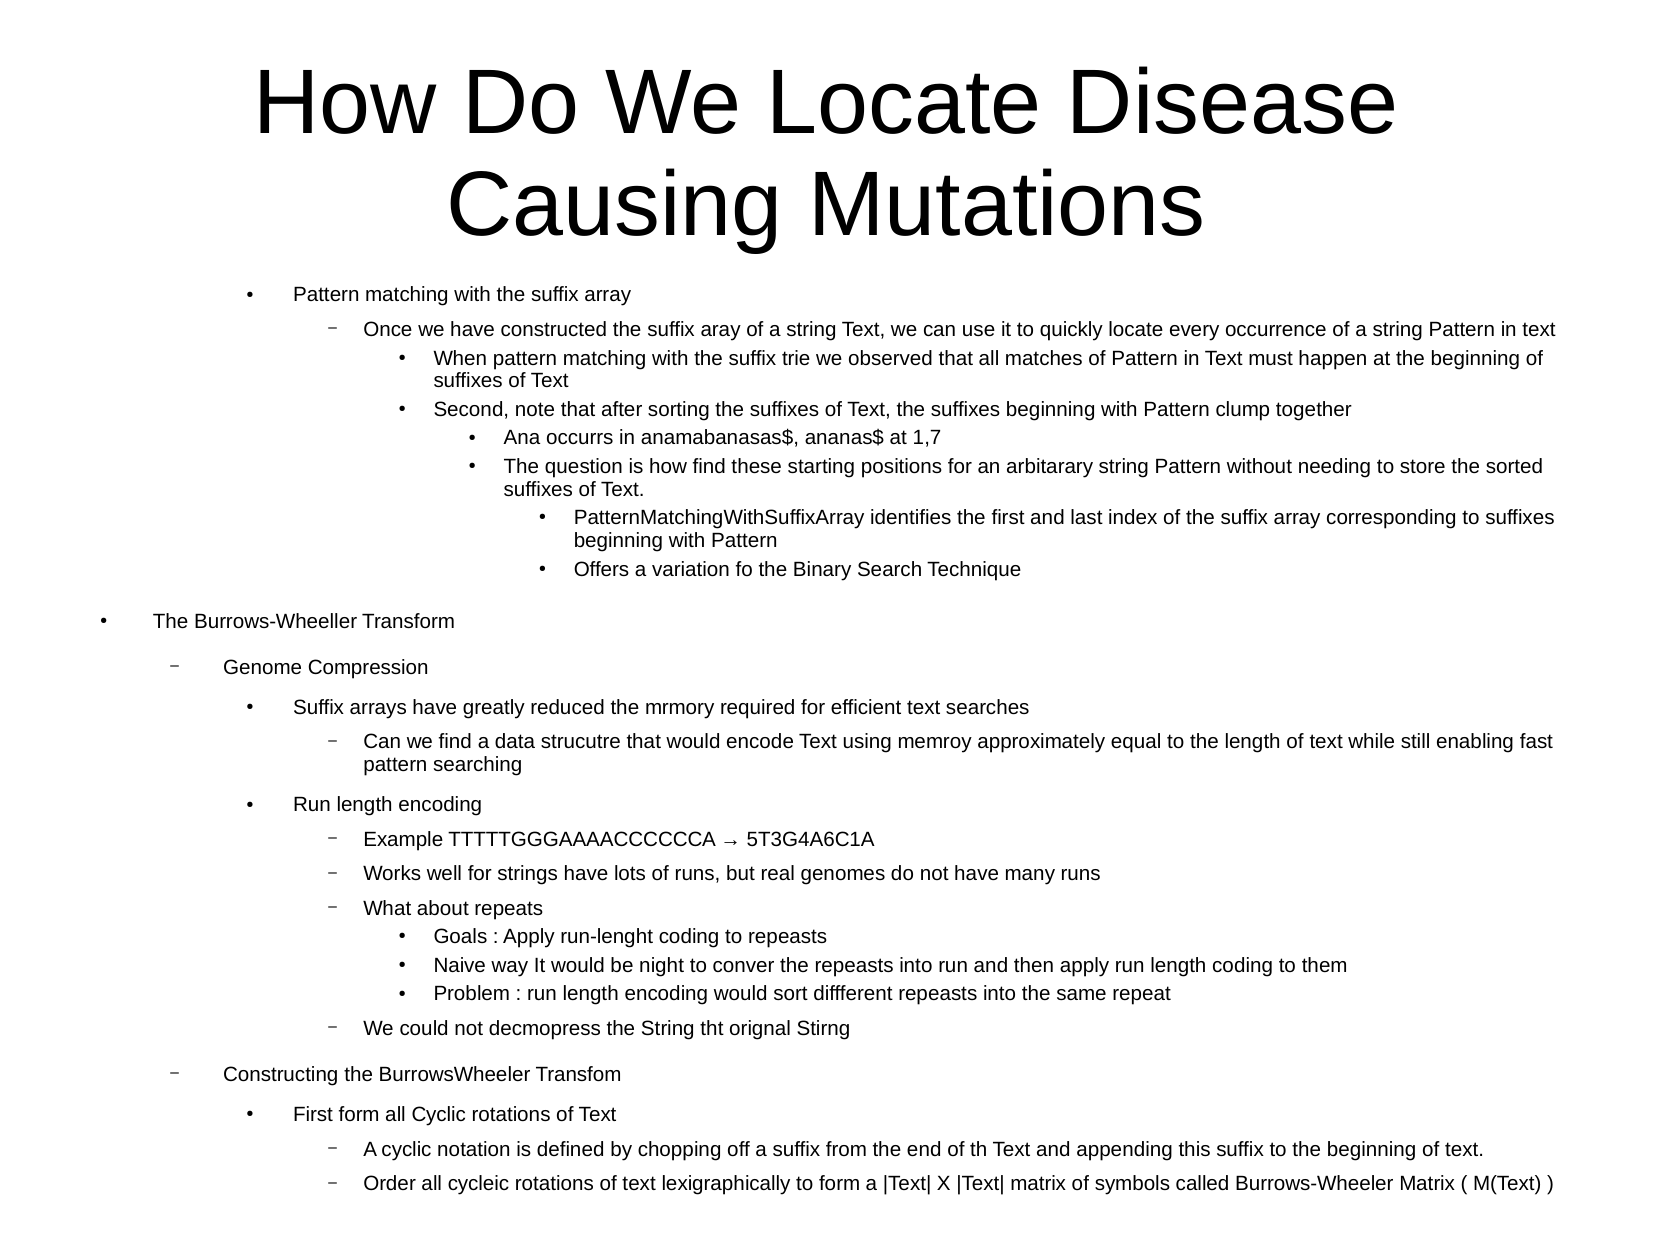

# How Do We Locate Disease Causing Mutations
Pattern matching with the suffix array
Once we have constructed the suffix aray of a string Text, we can use it to quickly locate every occurrence of a string Pattern in text
When pattern matching with the suffix trie we observed that all matches of Pattern in Text must happen at the beginning of suffixes of Text
Second, note that after sorting the suffixes of Text, the suffixes beginning with Pattern clump together
Ana occurrs in anamabanasas$, ananas$ at 1,7
The question is how find these starting positions for an arbitarary string Pattern without needing to store the sorted suffixes of Text.
PatternMatchingWithSuffixArray identifies the first and last index of the suffix array corresponding to suffixes beginning with Pattern
Offers a variation fo the Binary Search Technique
The Burrows-Wheeller Transform
Genome Compression
Suffix arrays have greatly reduced the mrmory required for efficient text searches
Can we find a data strucutre that would encode Text using memroy approximately equal to the length of text while still enabling fast pattern searching
Run length encoding
Example TTTTTGGGAAAACCCCCCA → 5T3G4A6C1A
Works well for strings have lots of runs, but real genomes do not have many runs
What about repeats
Goals : Apply run-lenght coding to repeasts
Naive way It would be night to conver the repeasts into run and then apply run length coding to them
Problem : run length encoding would sort diffferent repeasts into the same repeat
We could not decmopress the String tht orignal Stirng
Constructing the BurrowsWheeler Transfom
First form all Cyclic rotations of Text
A cyclic notation is defined by chopping off a suffix from the end of th Text and appending this suffix to the beginning of text.
Order all cycleic rotations of text lexigraphically to form a |Text| X |Text| matrix of symbols called Burrows-Wheeler Matrix ( M(Text) )